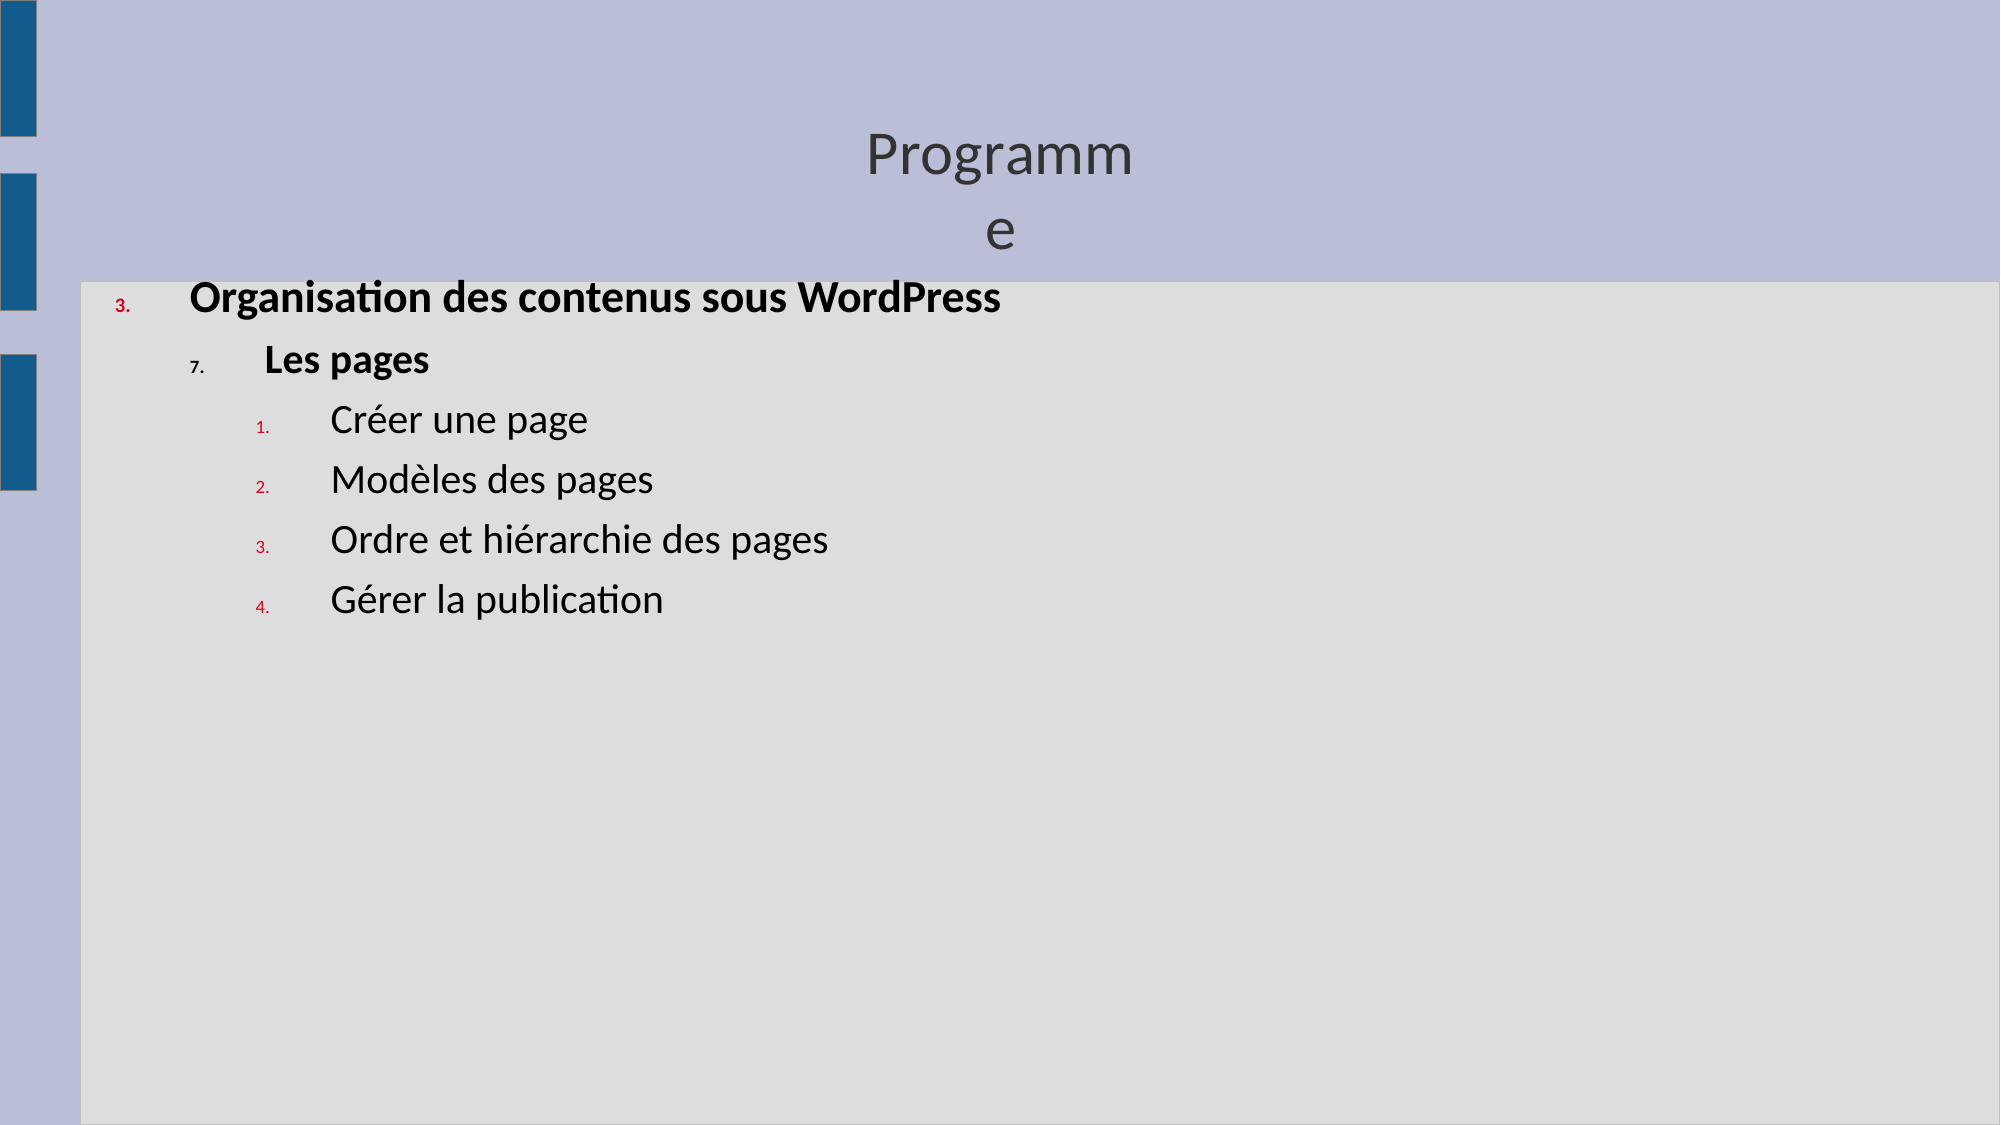

# Programme
Organisation des contenus sous WordPress
Les pages
Créer une page
Modèles des pages
Ordre et hiérarchie des pages
Gérer la publication